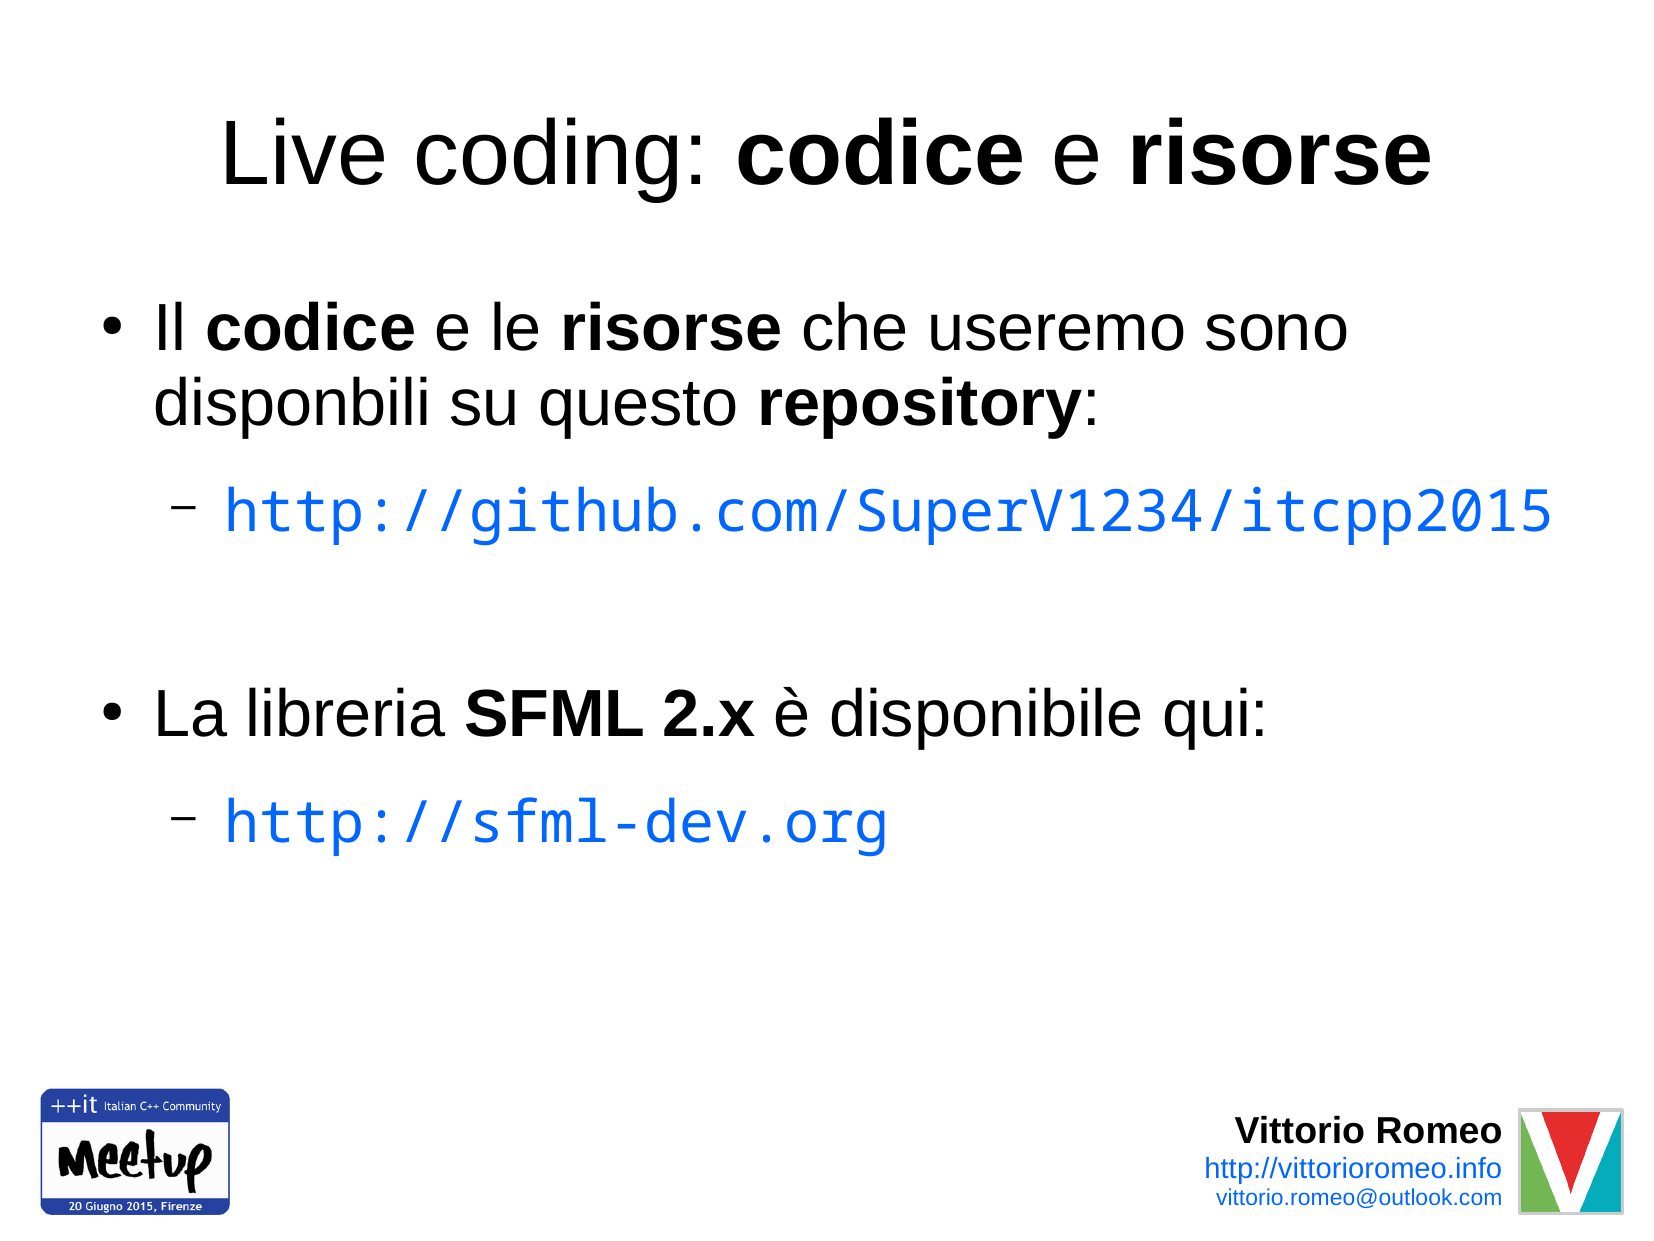

# Live coding: codice e risorse
Il codice e le risorse che useremo sono disponbili su questo repository:
http://github.com/SuperV1234/itcpp2015
La libreria SFML 2.x è disponibile qui:
http://sfml-dev.org